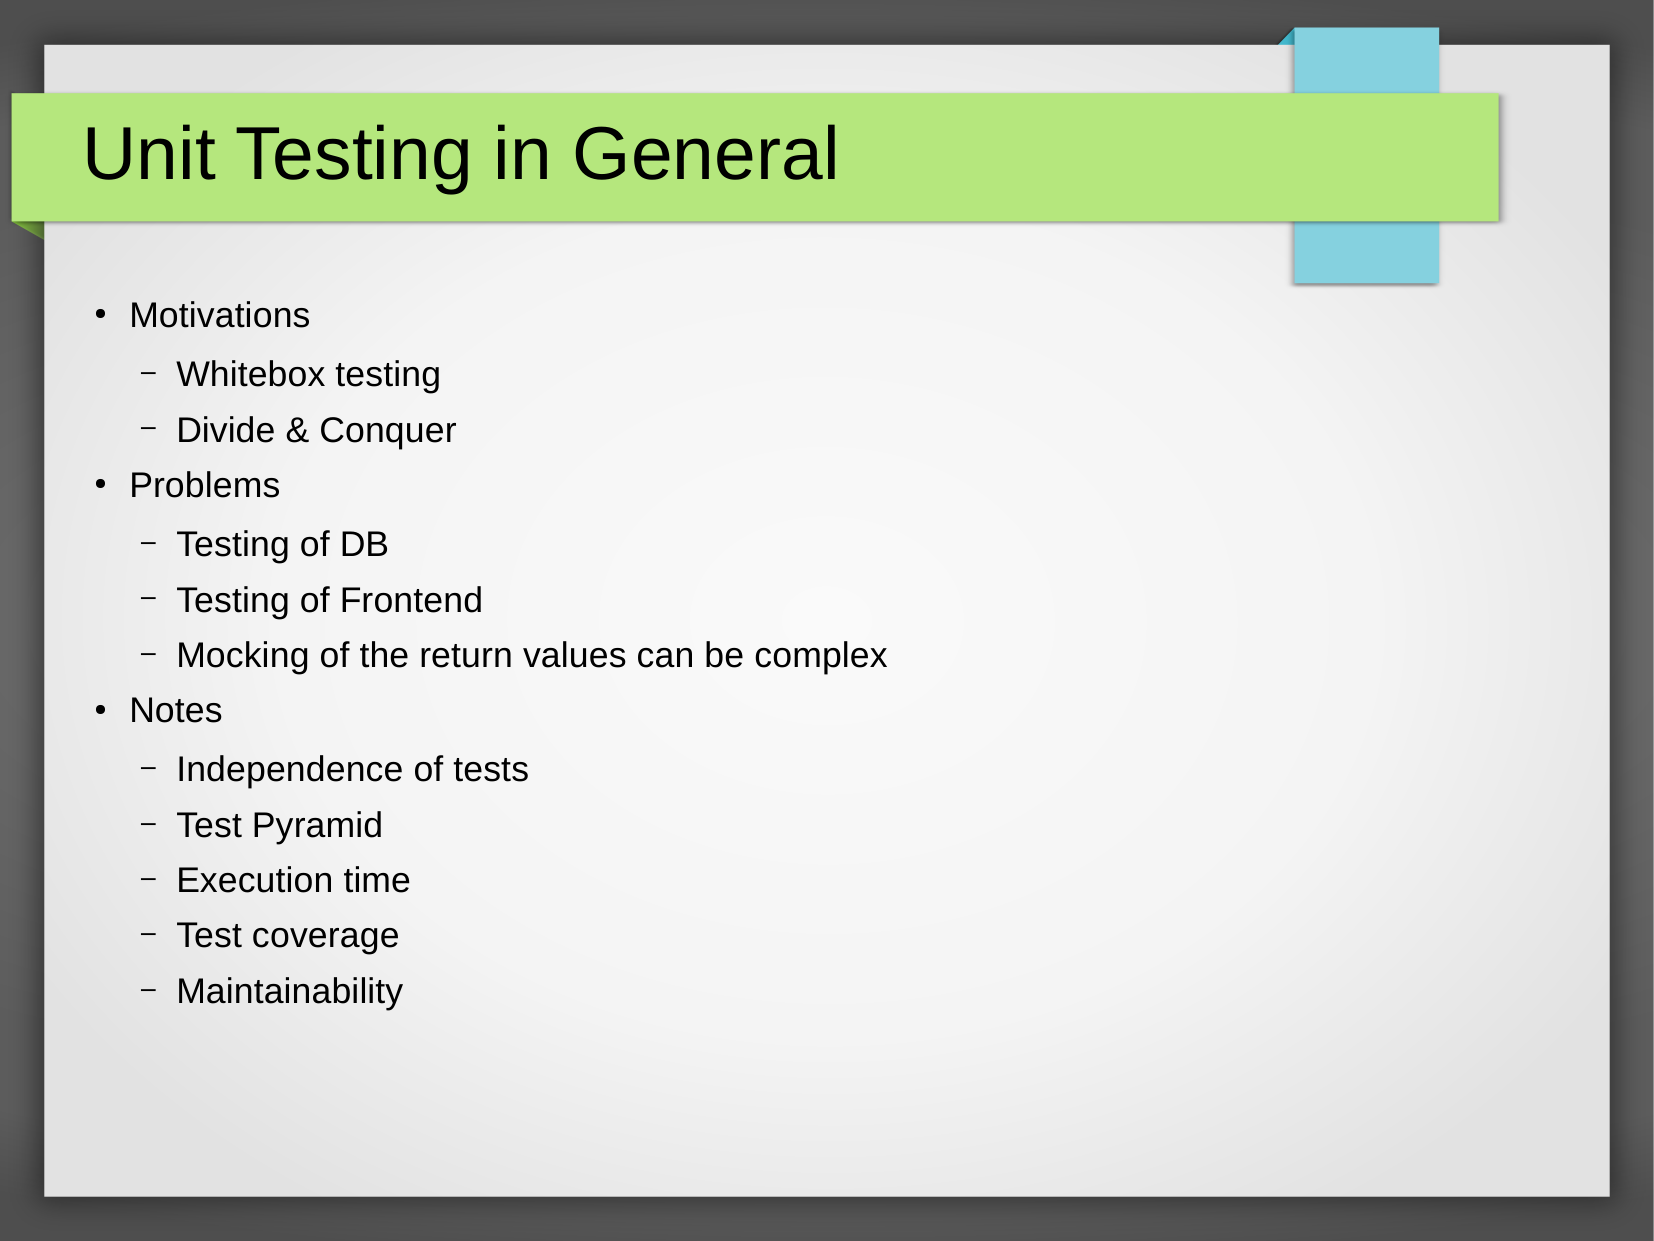

# Unit Testing in General
Motivations
Whitebox testing
Divide & Conquer
Problems
Testing of DB
Testing of Frontend
Mocking of the return values can be complex
Notes
Independence of tests
Test Pyramid
Execution time
Test coverage
Maintainability